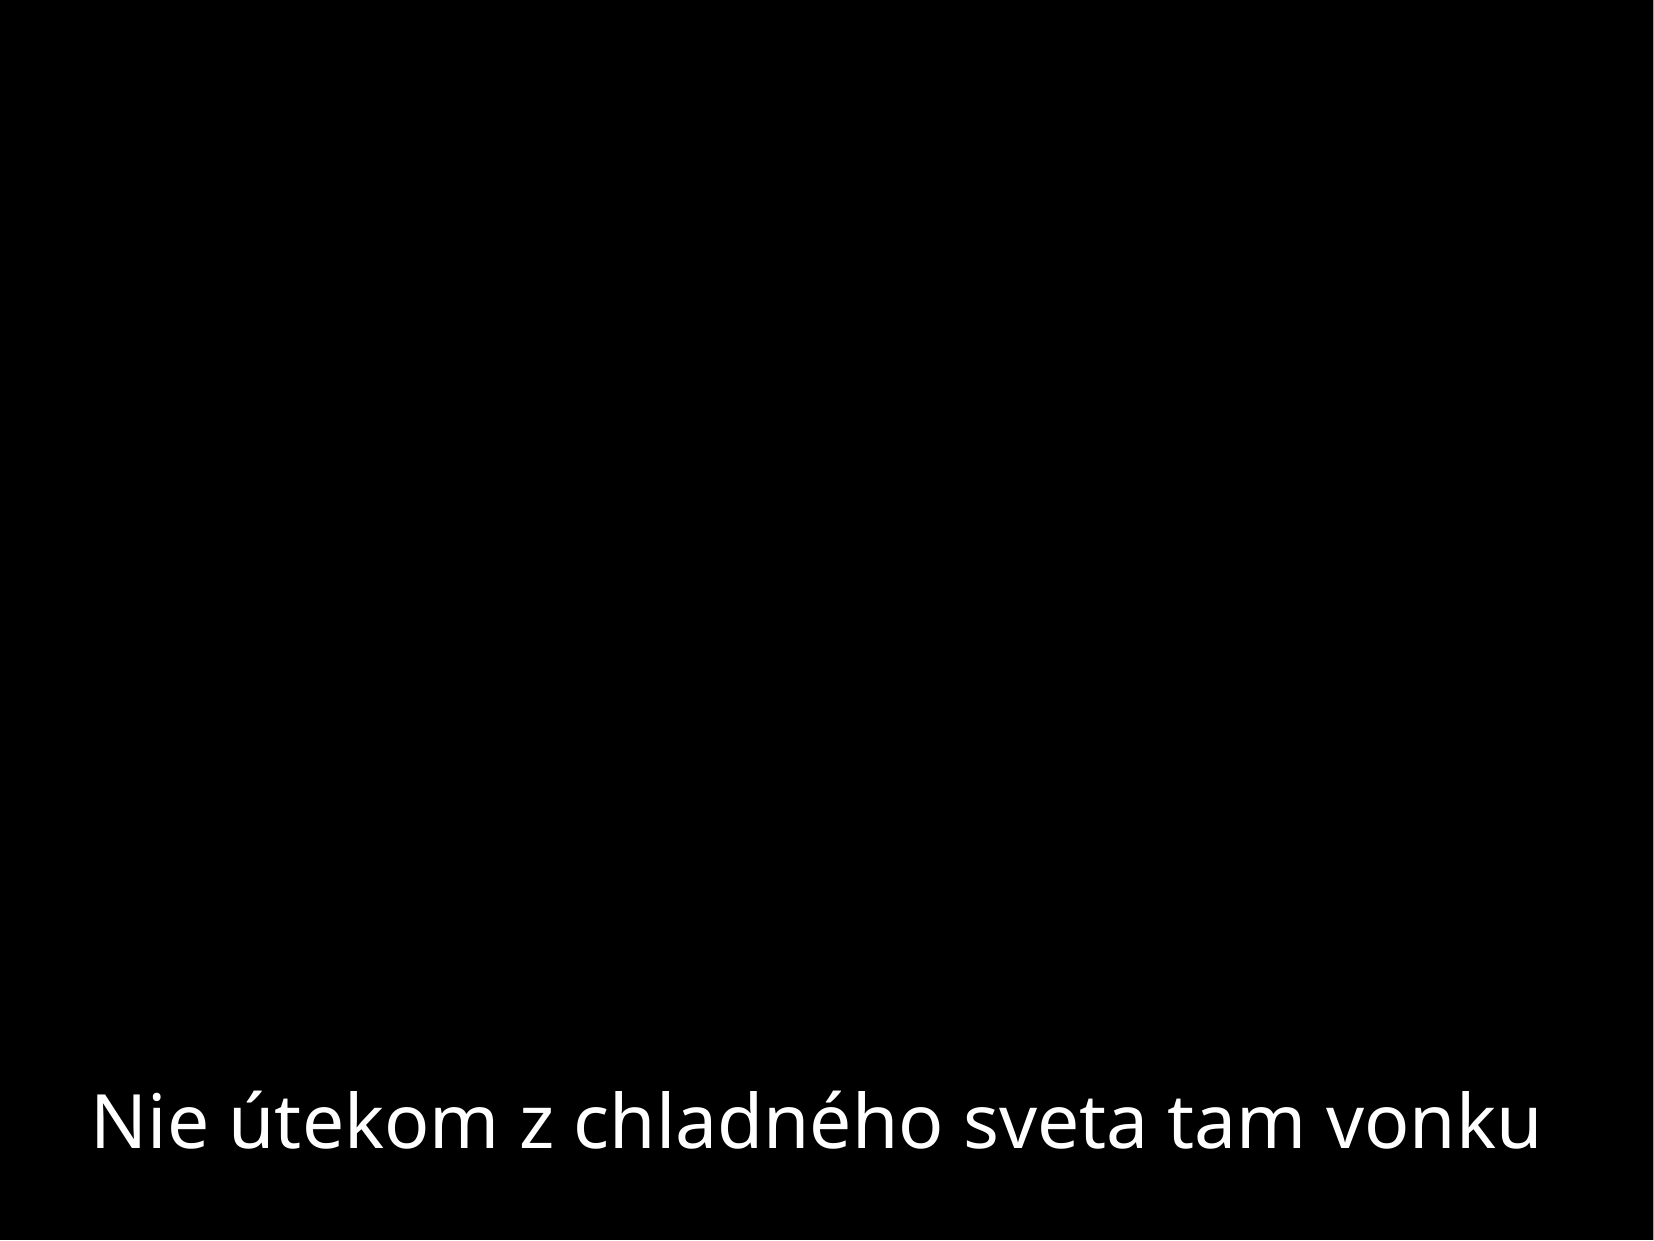

# Nie útekom z chladného sveta tam vonku